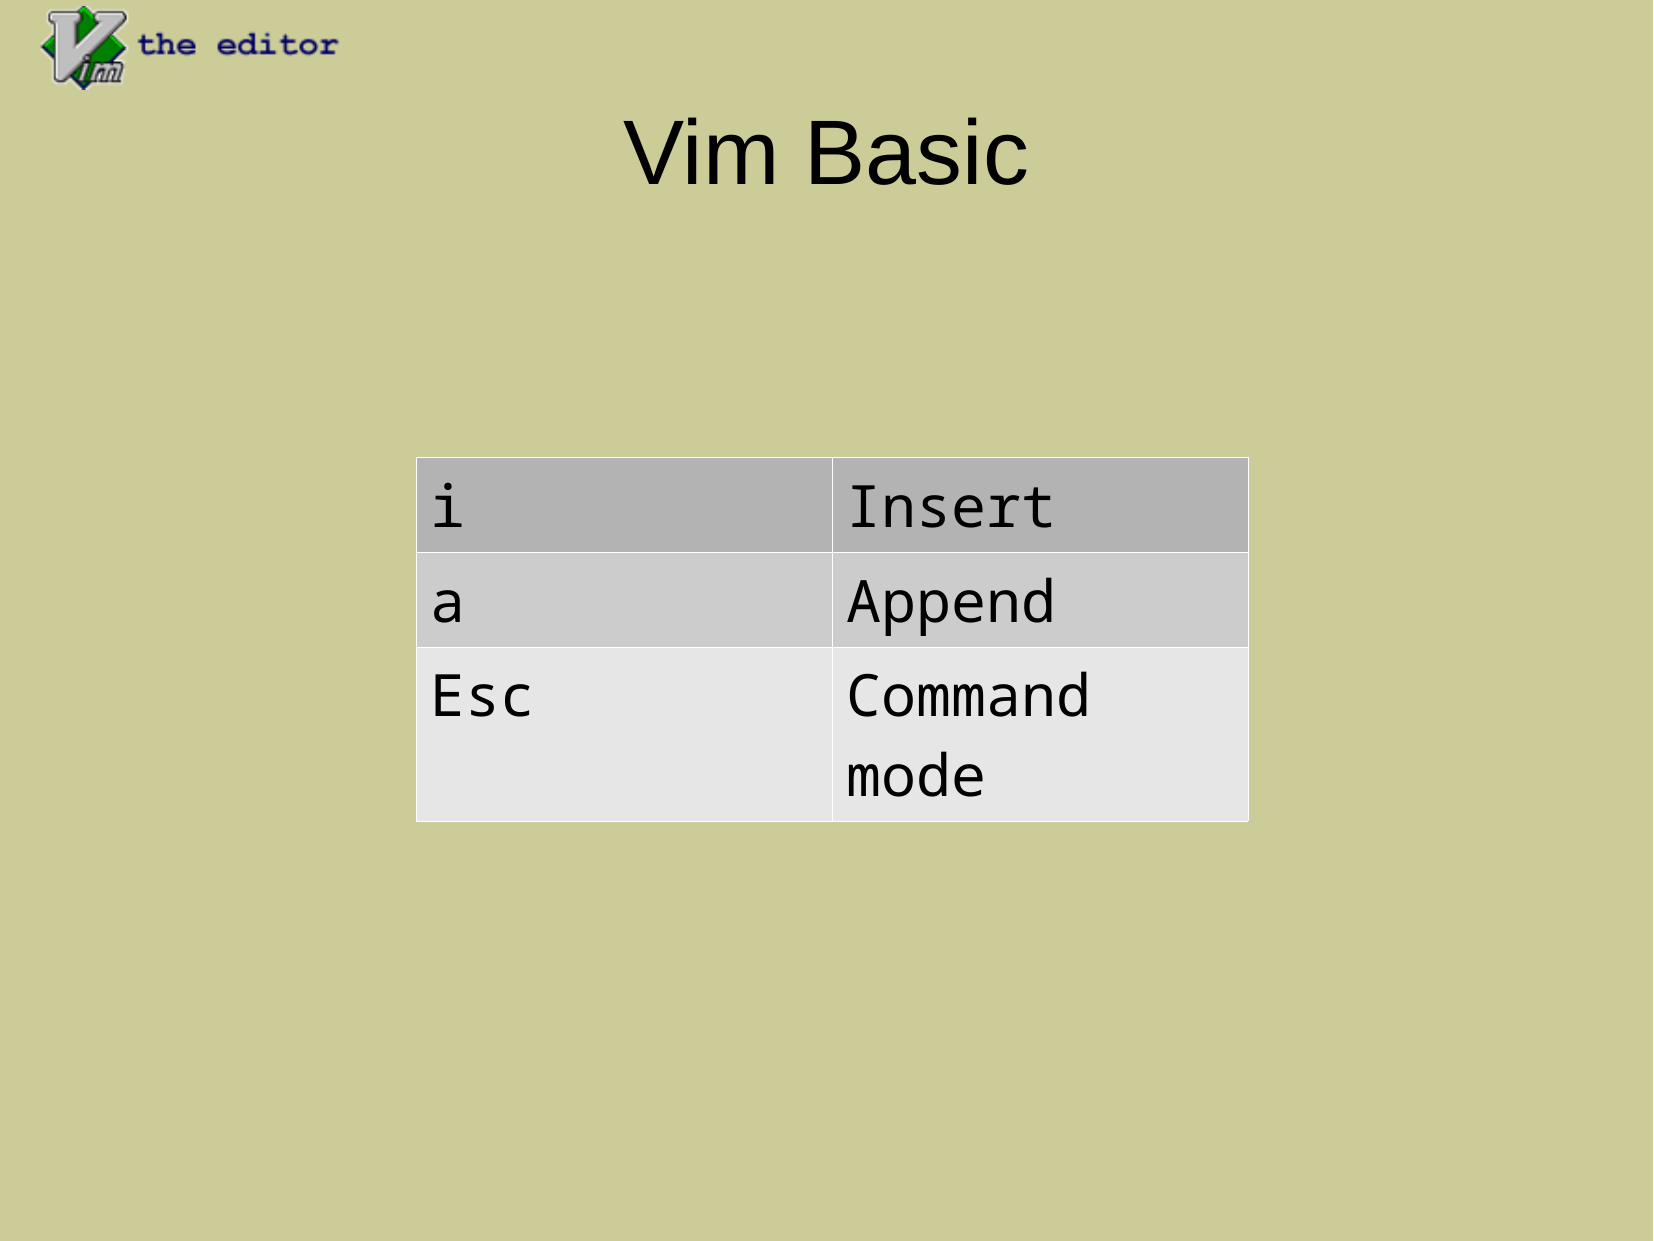

# Vim Basic
| i | Insert |
| --- | --- |
| a | Append |
| Esc | Command mode |